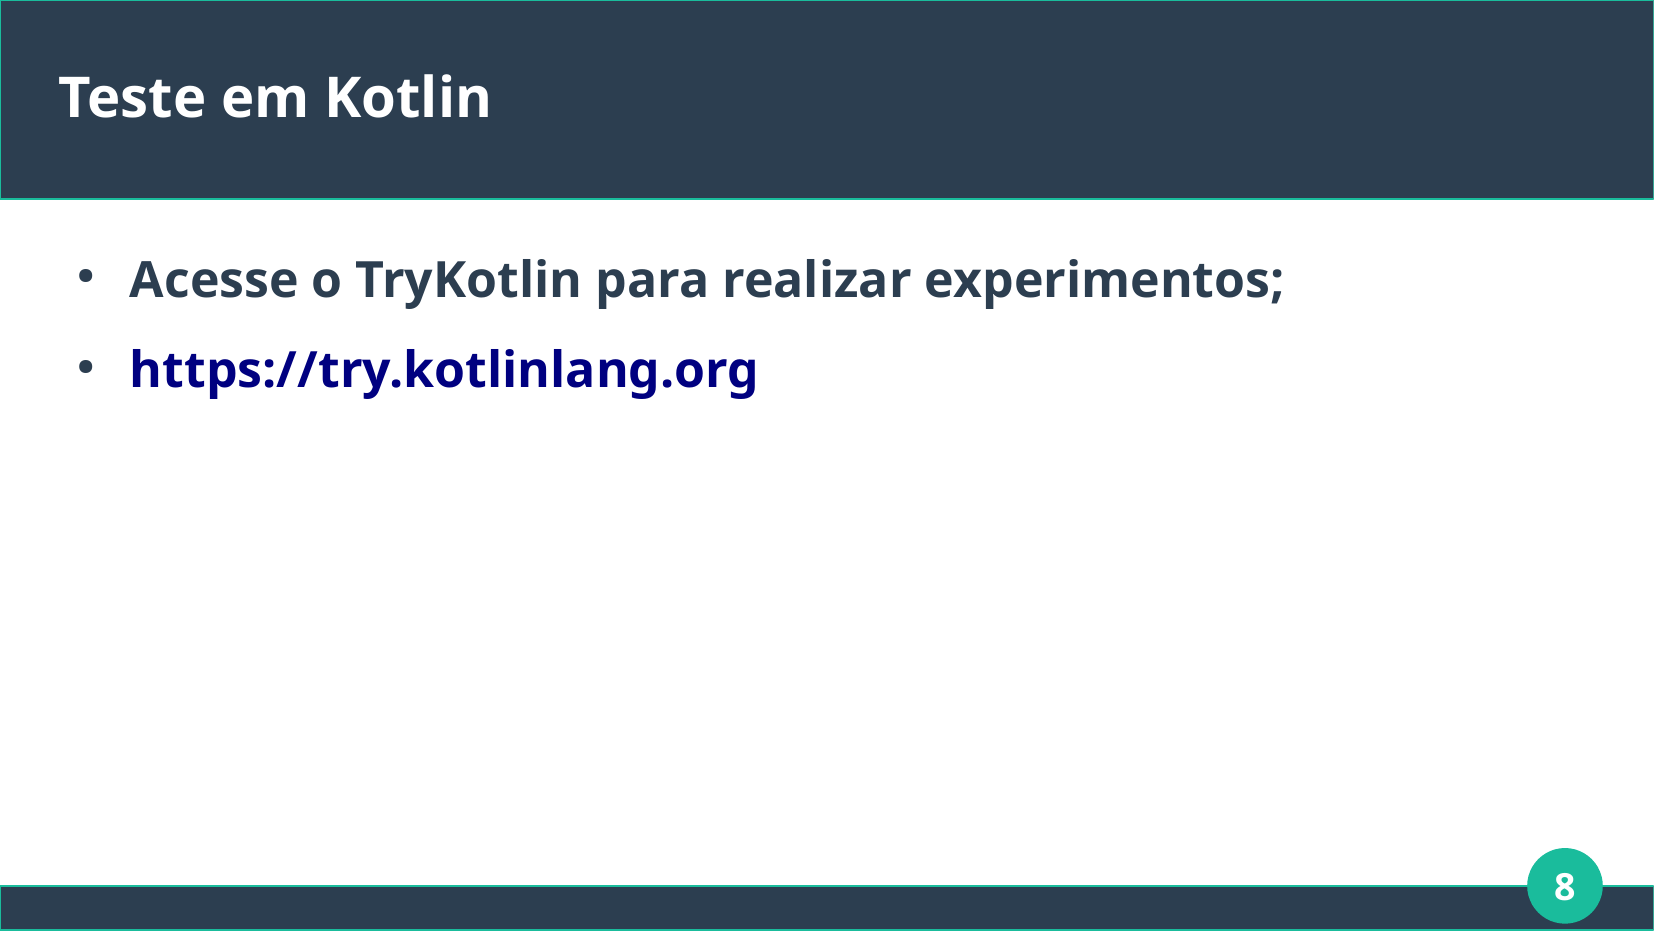

# Teste em Kotlin
Acesse o TryKotlin para realizar experimentos;
https://try.kotlinlang.org
8